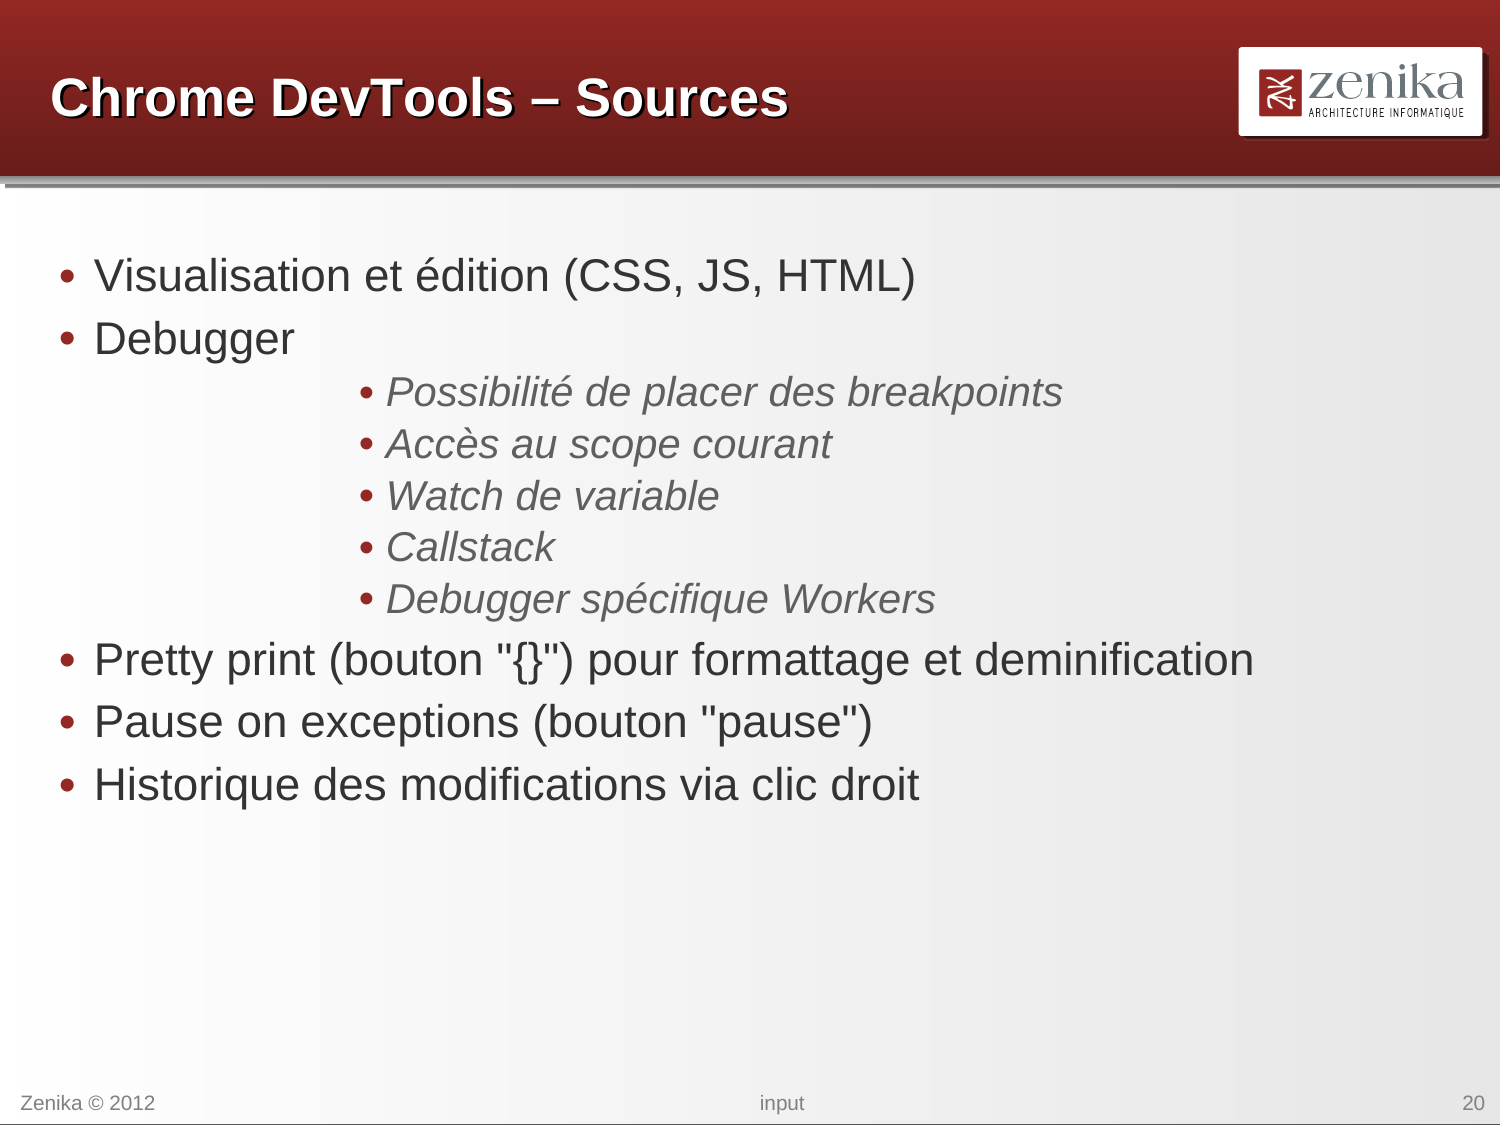

# Chrome DevTools – Sources
Visualisation et édition (CSS, JS, HTML)
Debugger
 Possibilité de placer des breakpoints
 Accès au scope courant
 Watch de variable
 Callstack
 Debugger spécifique Workers
Pretty print (bouton "{}") pour formattage et deminification
Pause on exceptions (bouton "pause")
Historique des modifications via clic droit